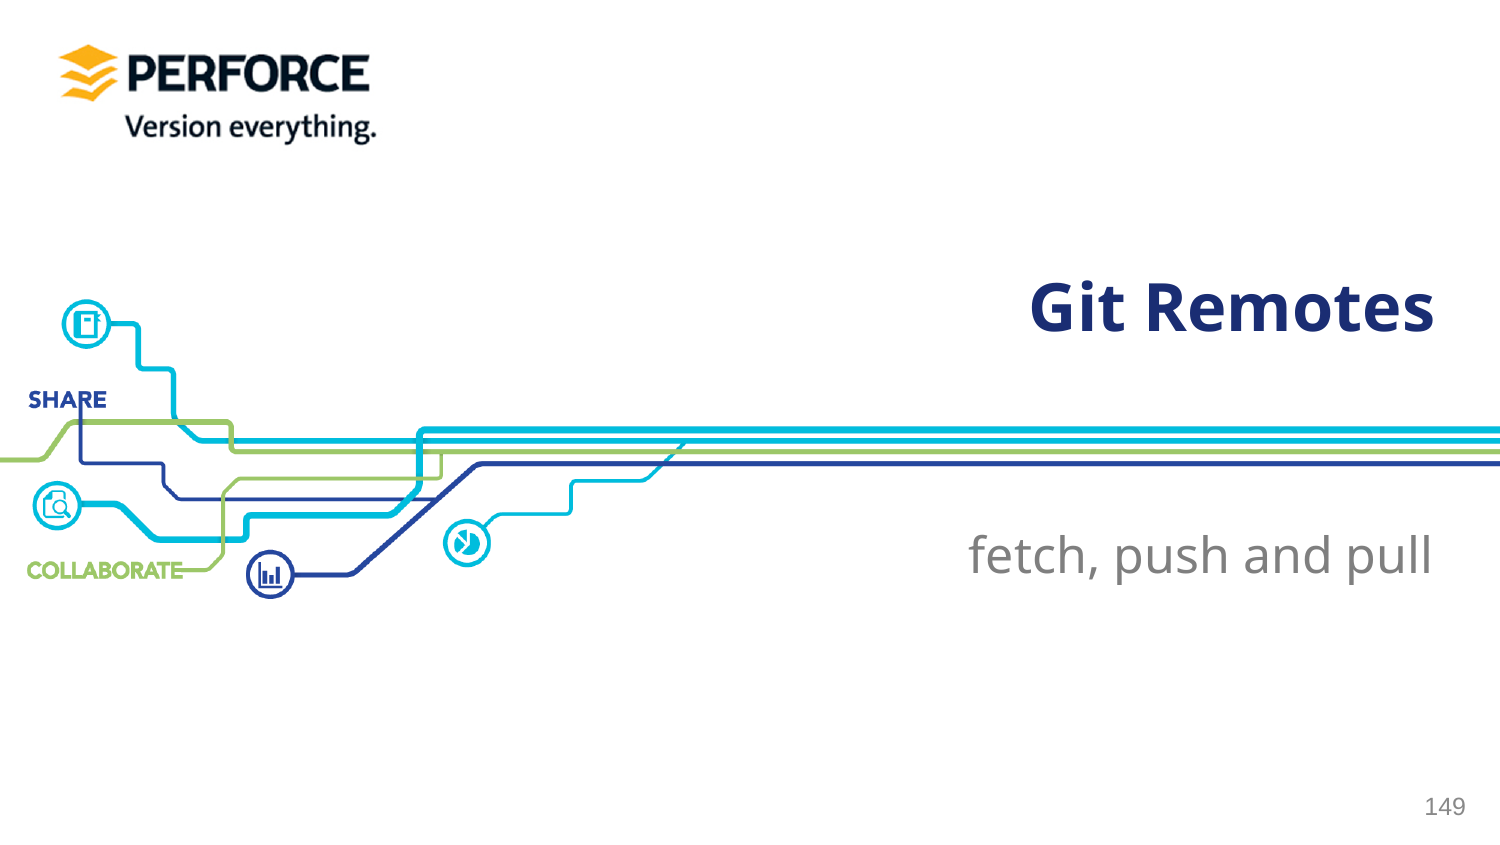

# Git Remotes
fetch, push and pull